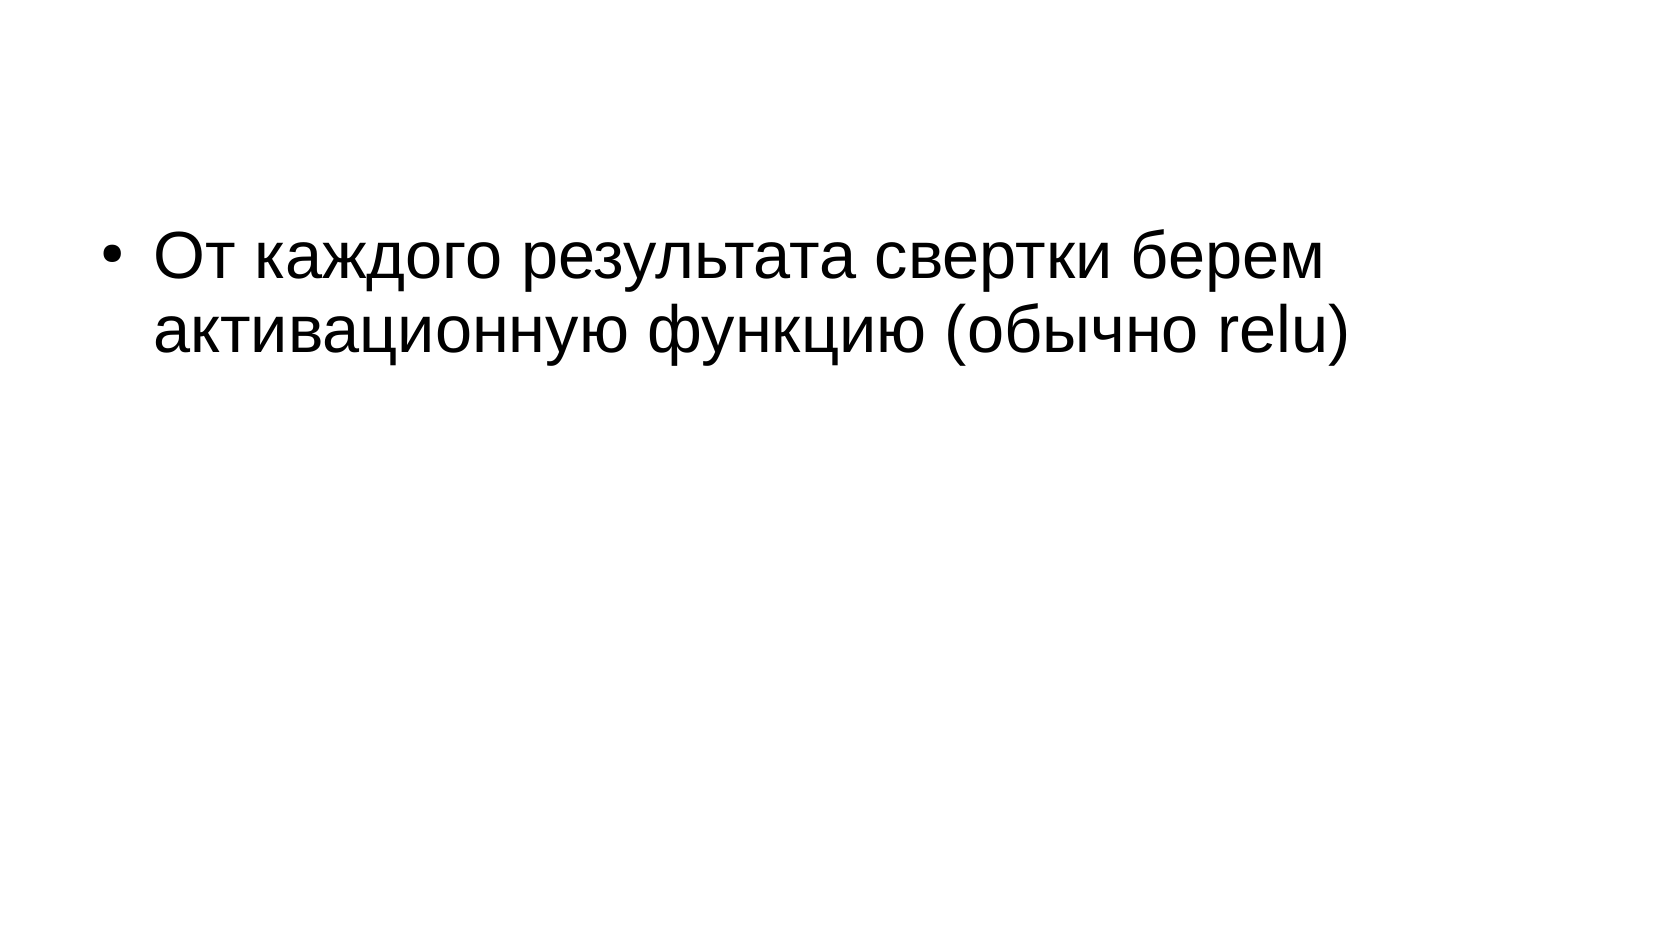

#
От каждого результата свертки берем активационную функцию (обычно relu)